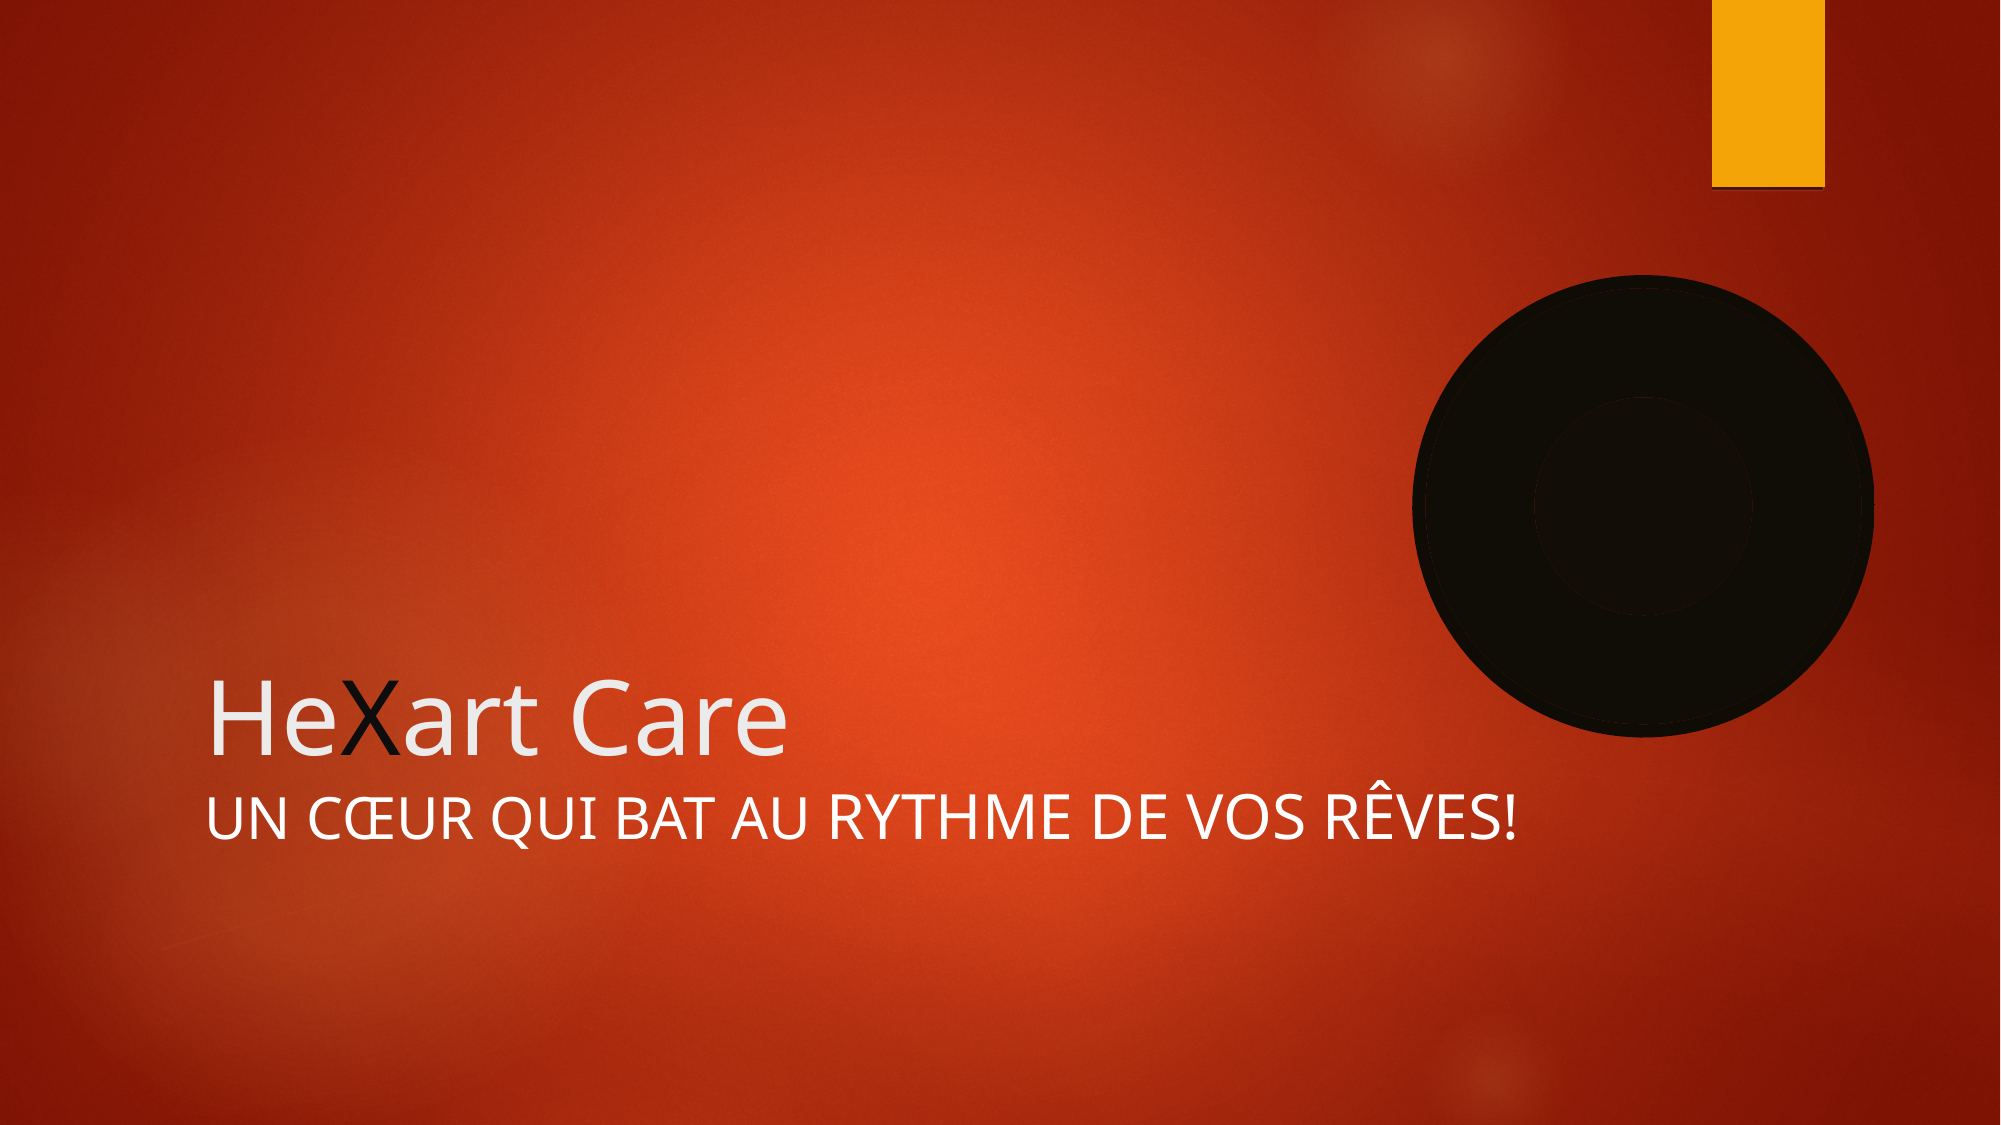

# HeXart Care
Un cœur qui bat au rythme de vos rêves!